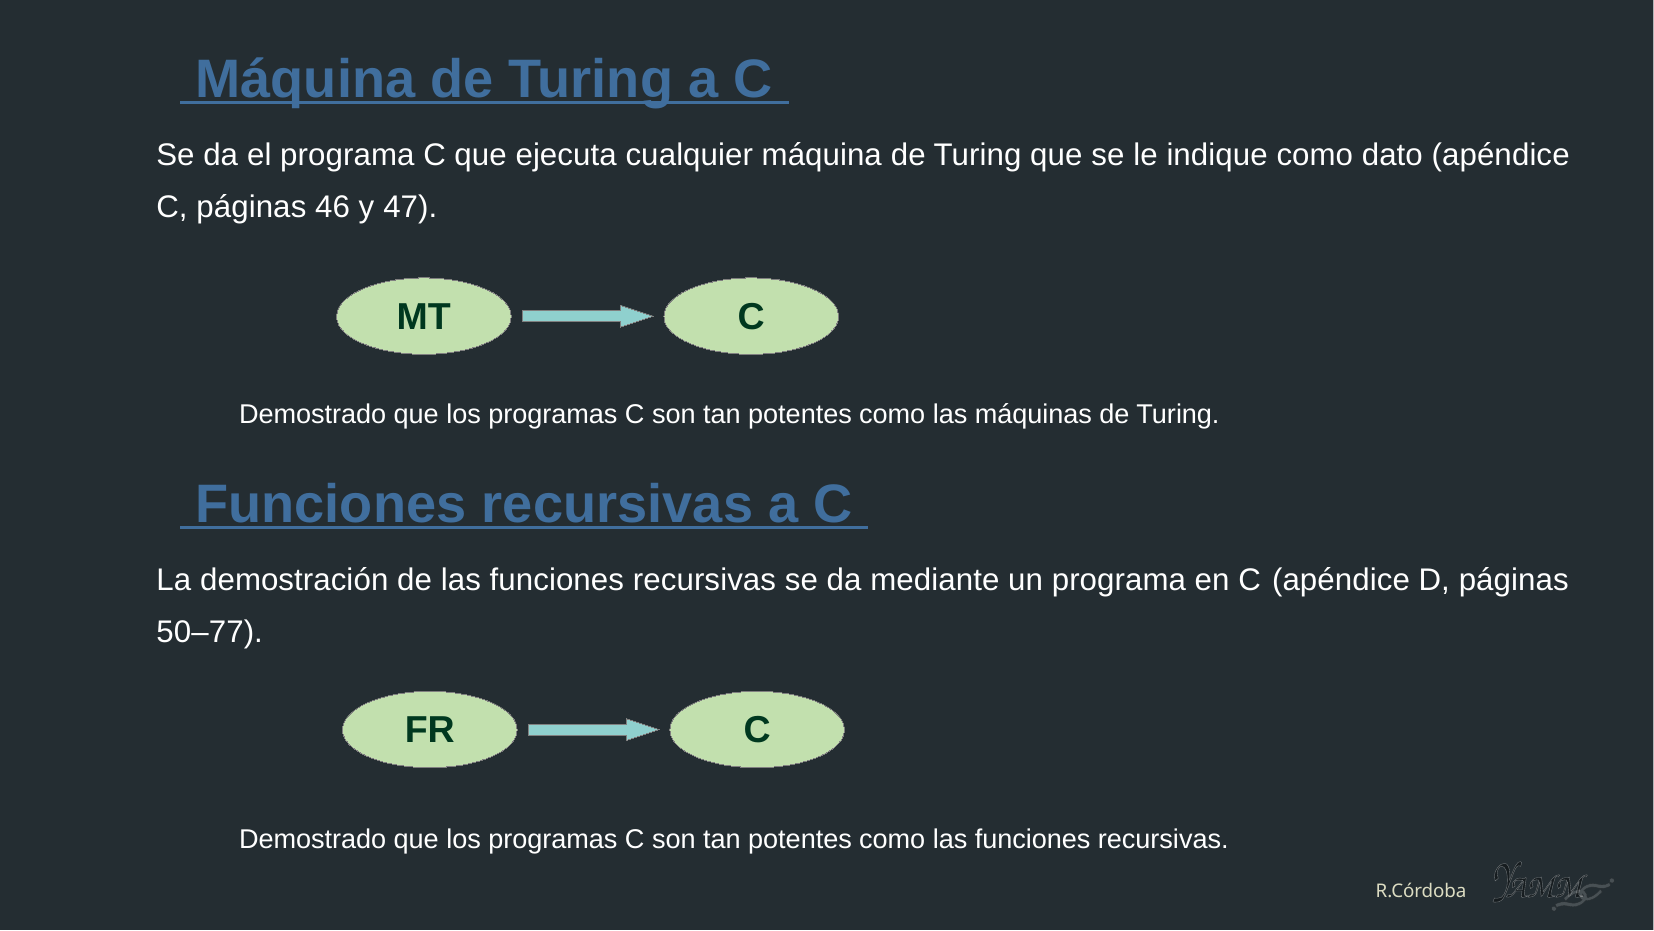

Máquina de Turing a C
Se da el programa C que ejecuta cualquier máquina de Turing que se le indique como dato (apéndice C, páginas 46 y 47).
MT
C
Demostrado que los programas C son tan potentes como las máquinas de Turing.
 Funciones recursivas a C
La demostración de las funciones recursivas se da mediante un programa en C (apéndice D, páginas 50‒77).
FR
C
Demostrado que los programas C son tan potentes como las funciones recursivas.
R. Córdoba